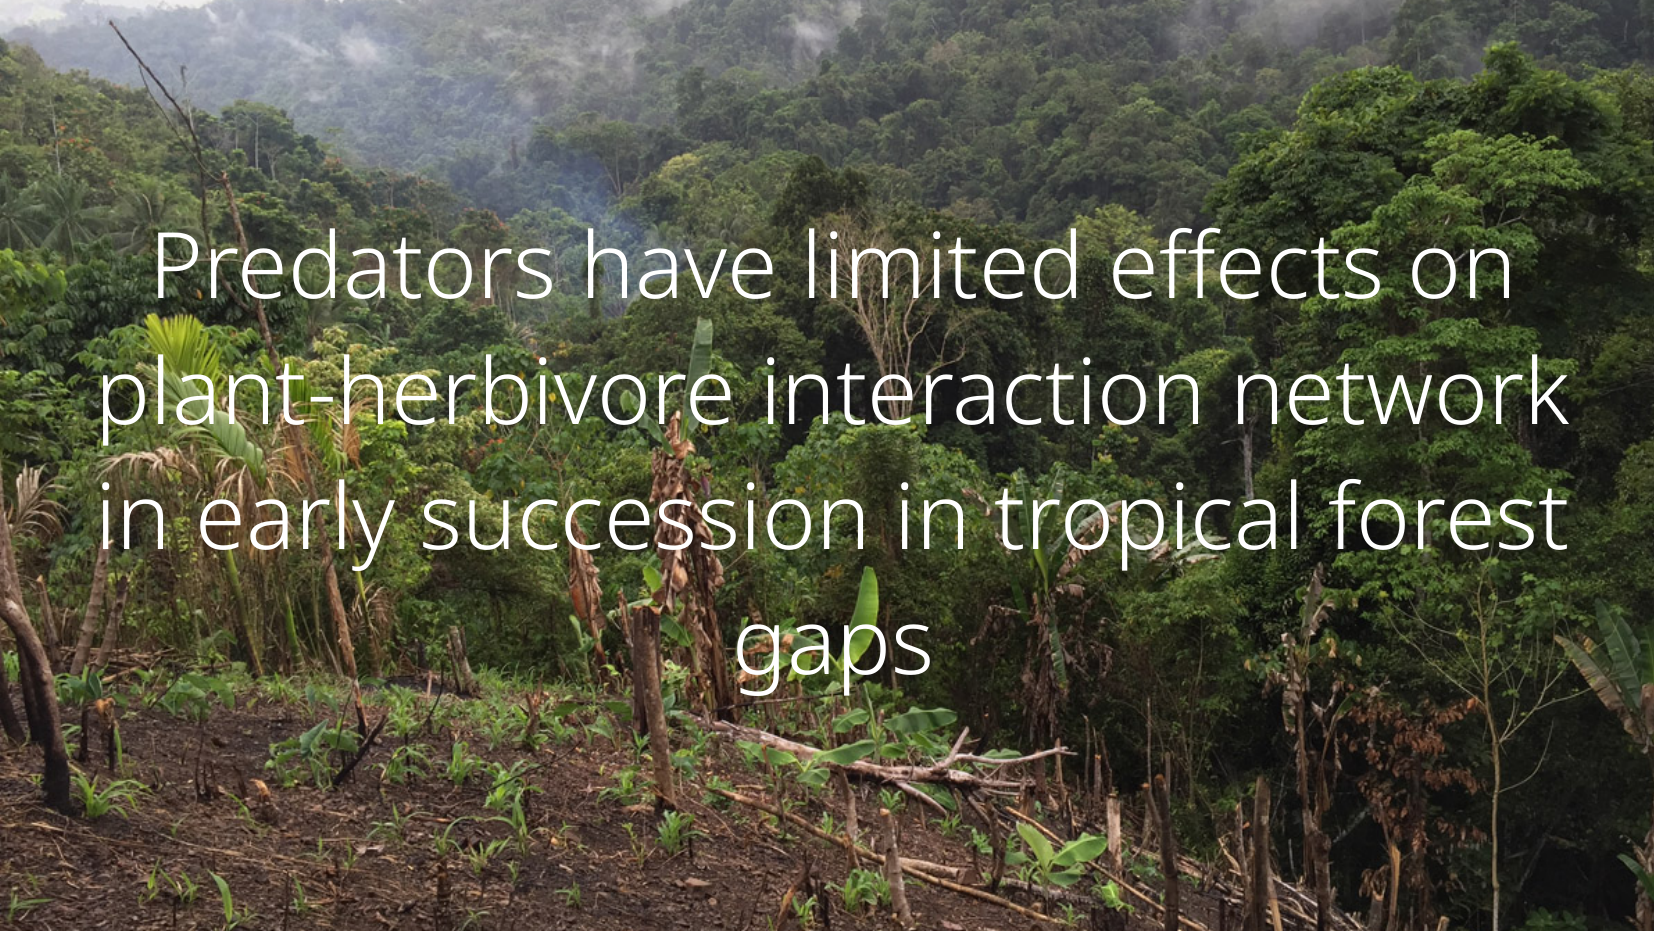

# Predators have limited effects on plant-herbivore interaction network in early succession in tropical forest gaps